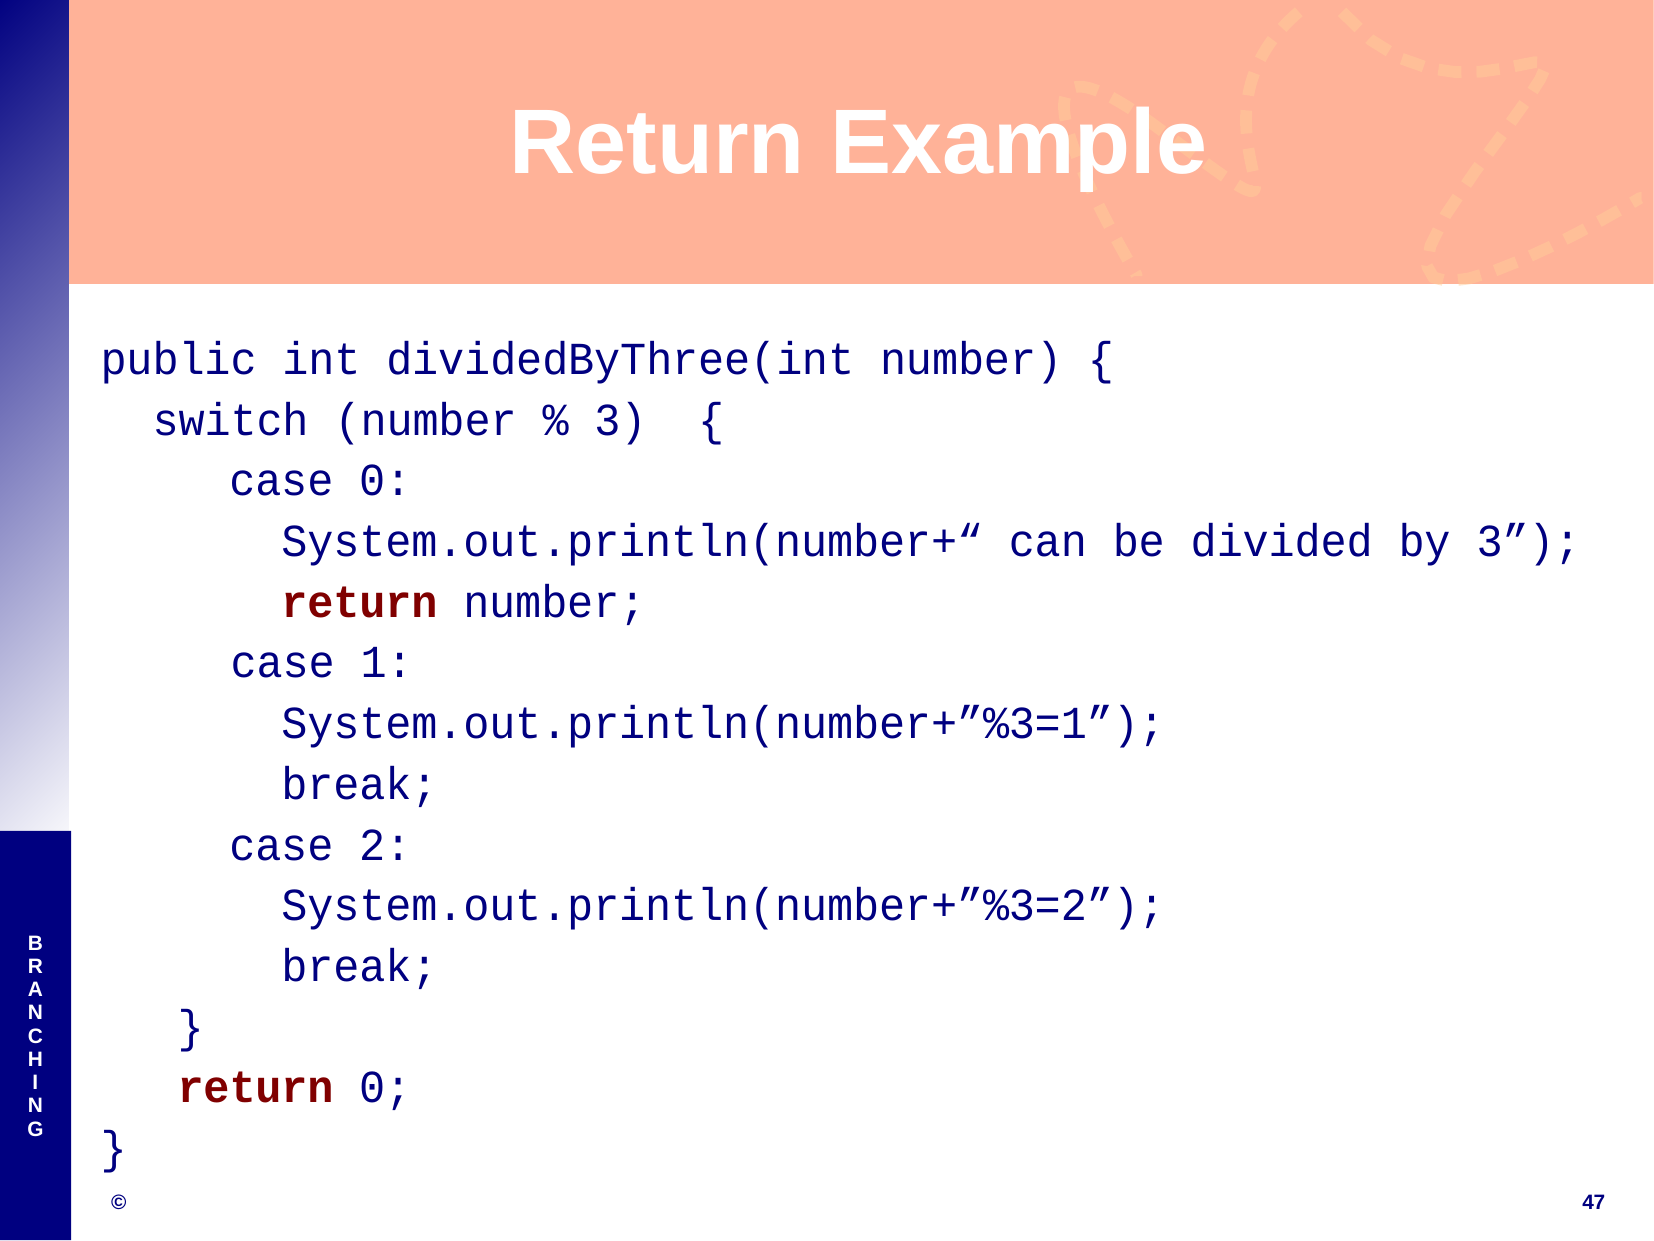

# Return Example
public int dividedByThree(int number) {
 switch (number % 3) {
 case 0:
 System.out.println(number+“ can be divided by 3”);
 return number;
 case 1:
 System.out.println(number+”%3=1”);
 break;
 case 2:
 System.out.println(number+”%3=2”);
 break;
}
return 0;
}
B
R
A
N
C
H
I
N
G